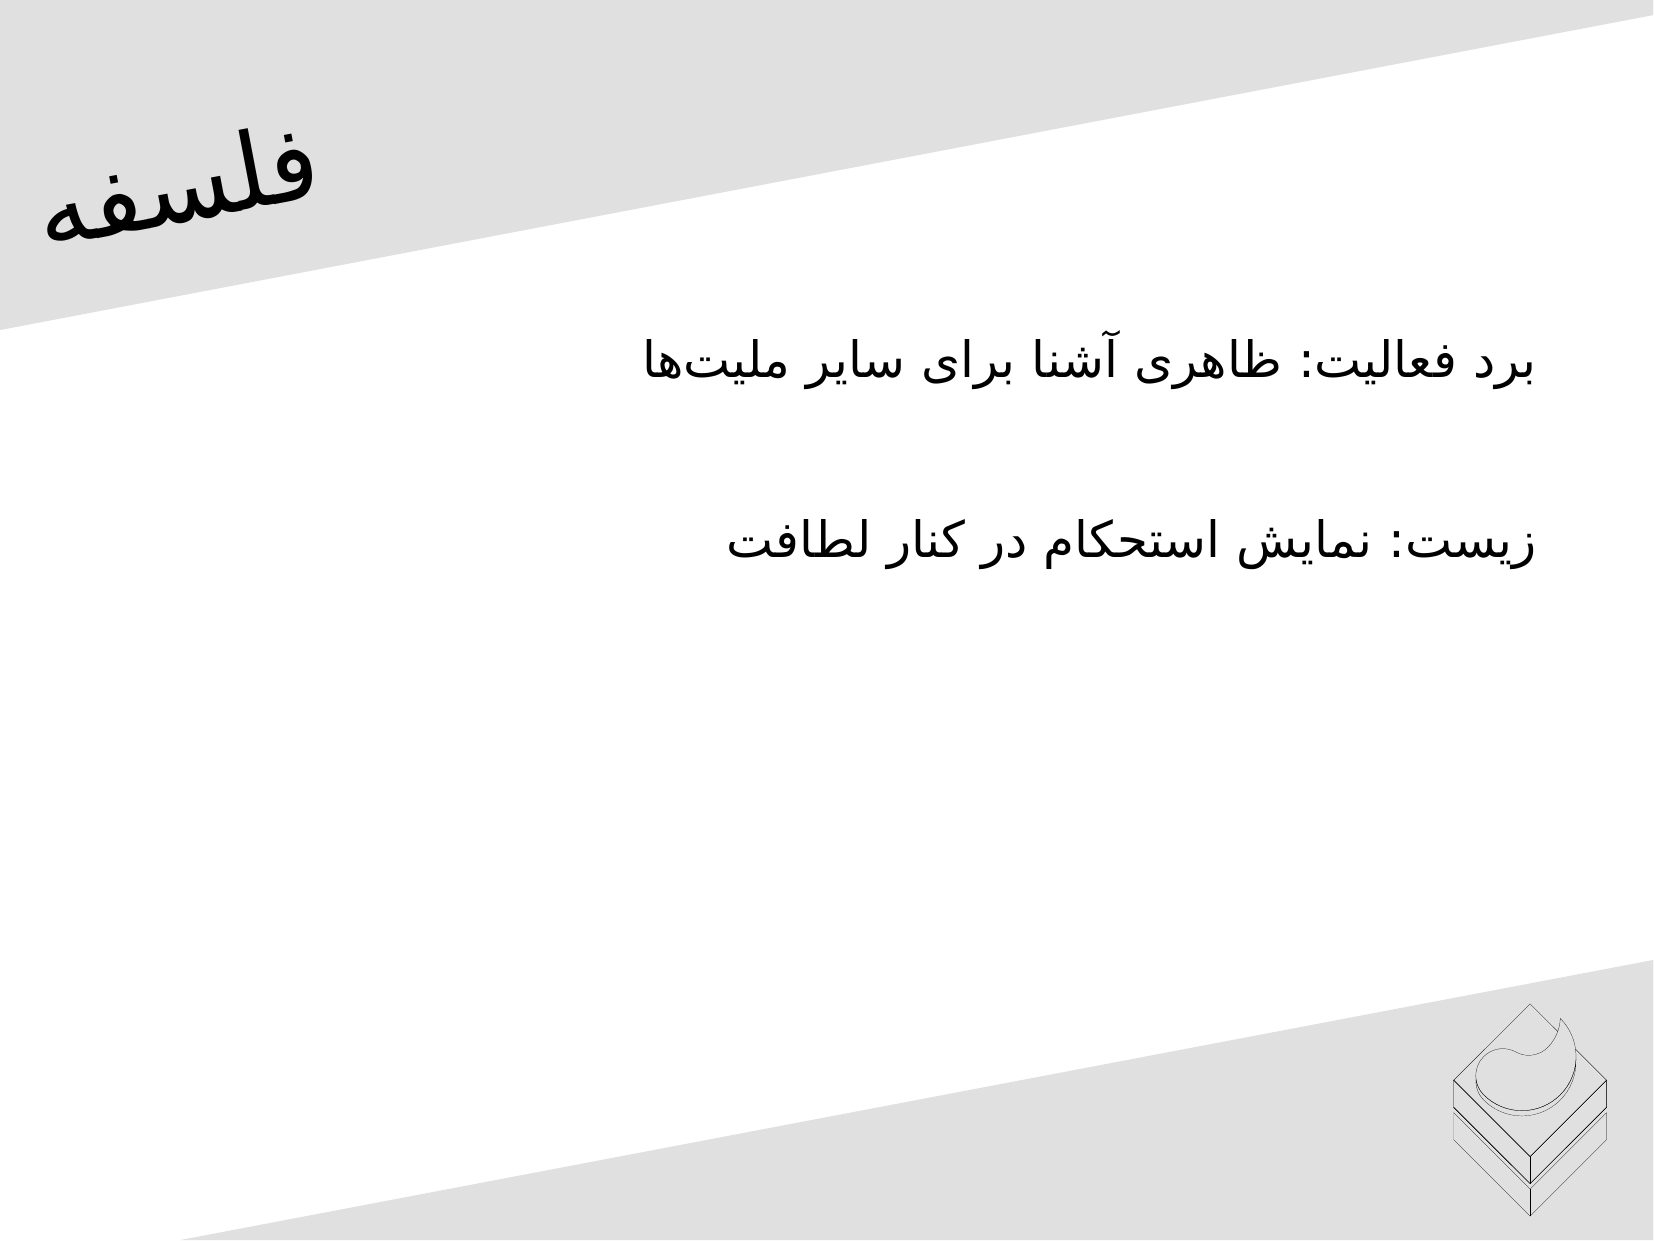

# فلسفه
برد فعالیت: ظاهری آشنا برای سایر ملیت‌ها
زیست: نمایش استحکام در کنار لطافت